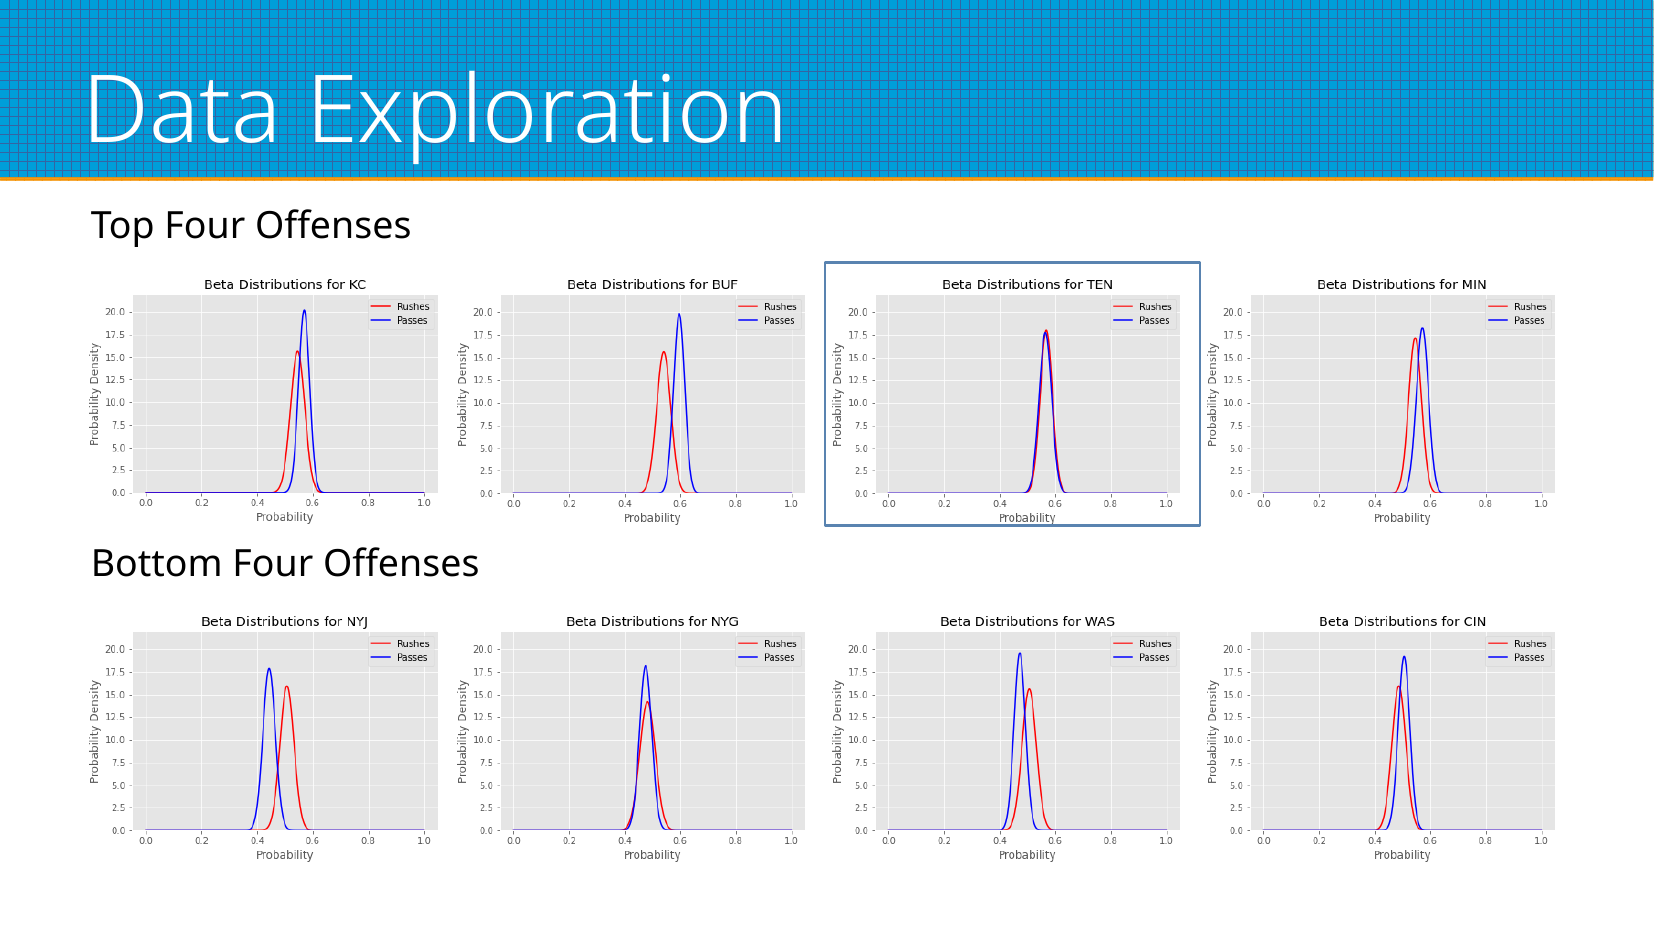

# Data Exploration
Top Four Offenses
Bottom Four Offenses